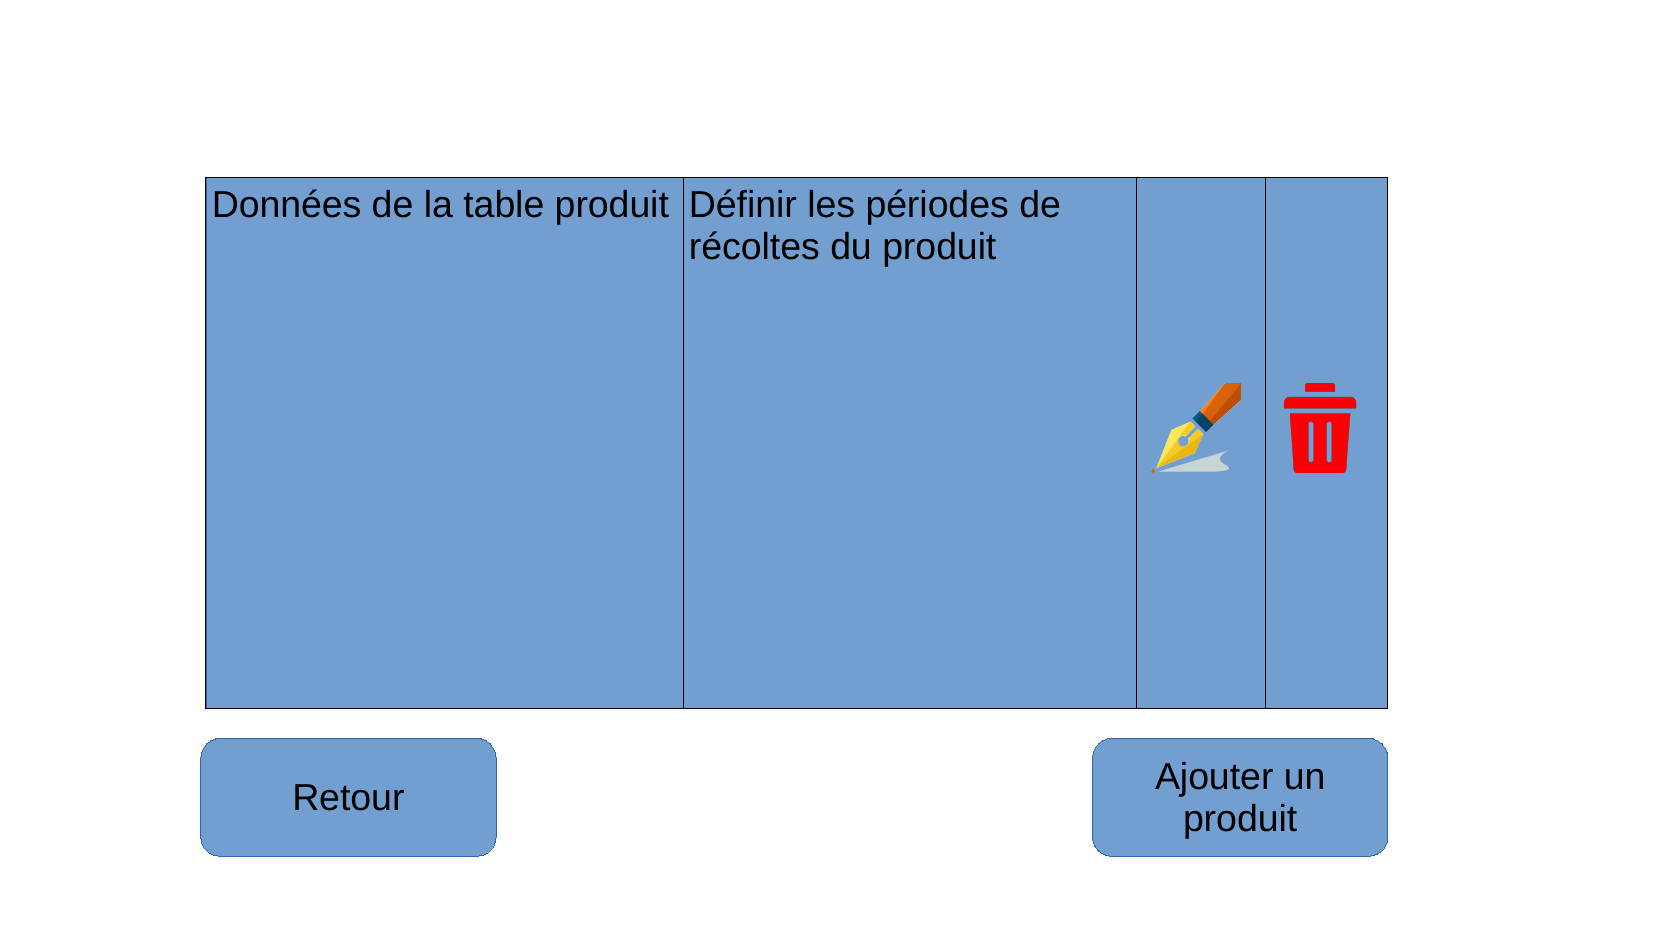

| Données de la table produit | Définir les périodes de récoltes du produit | | |
| --- | --- | --- | --- |
Ajouter un produit
Retour